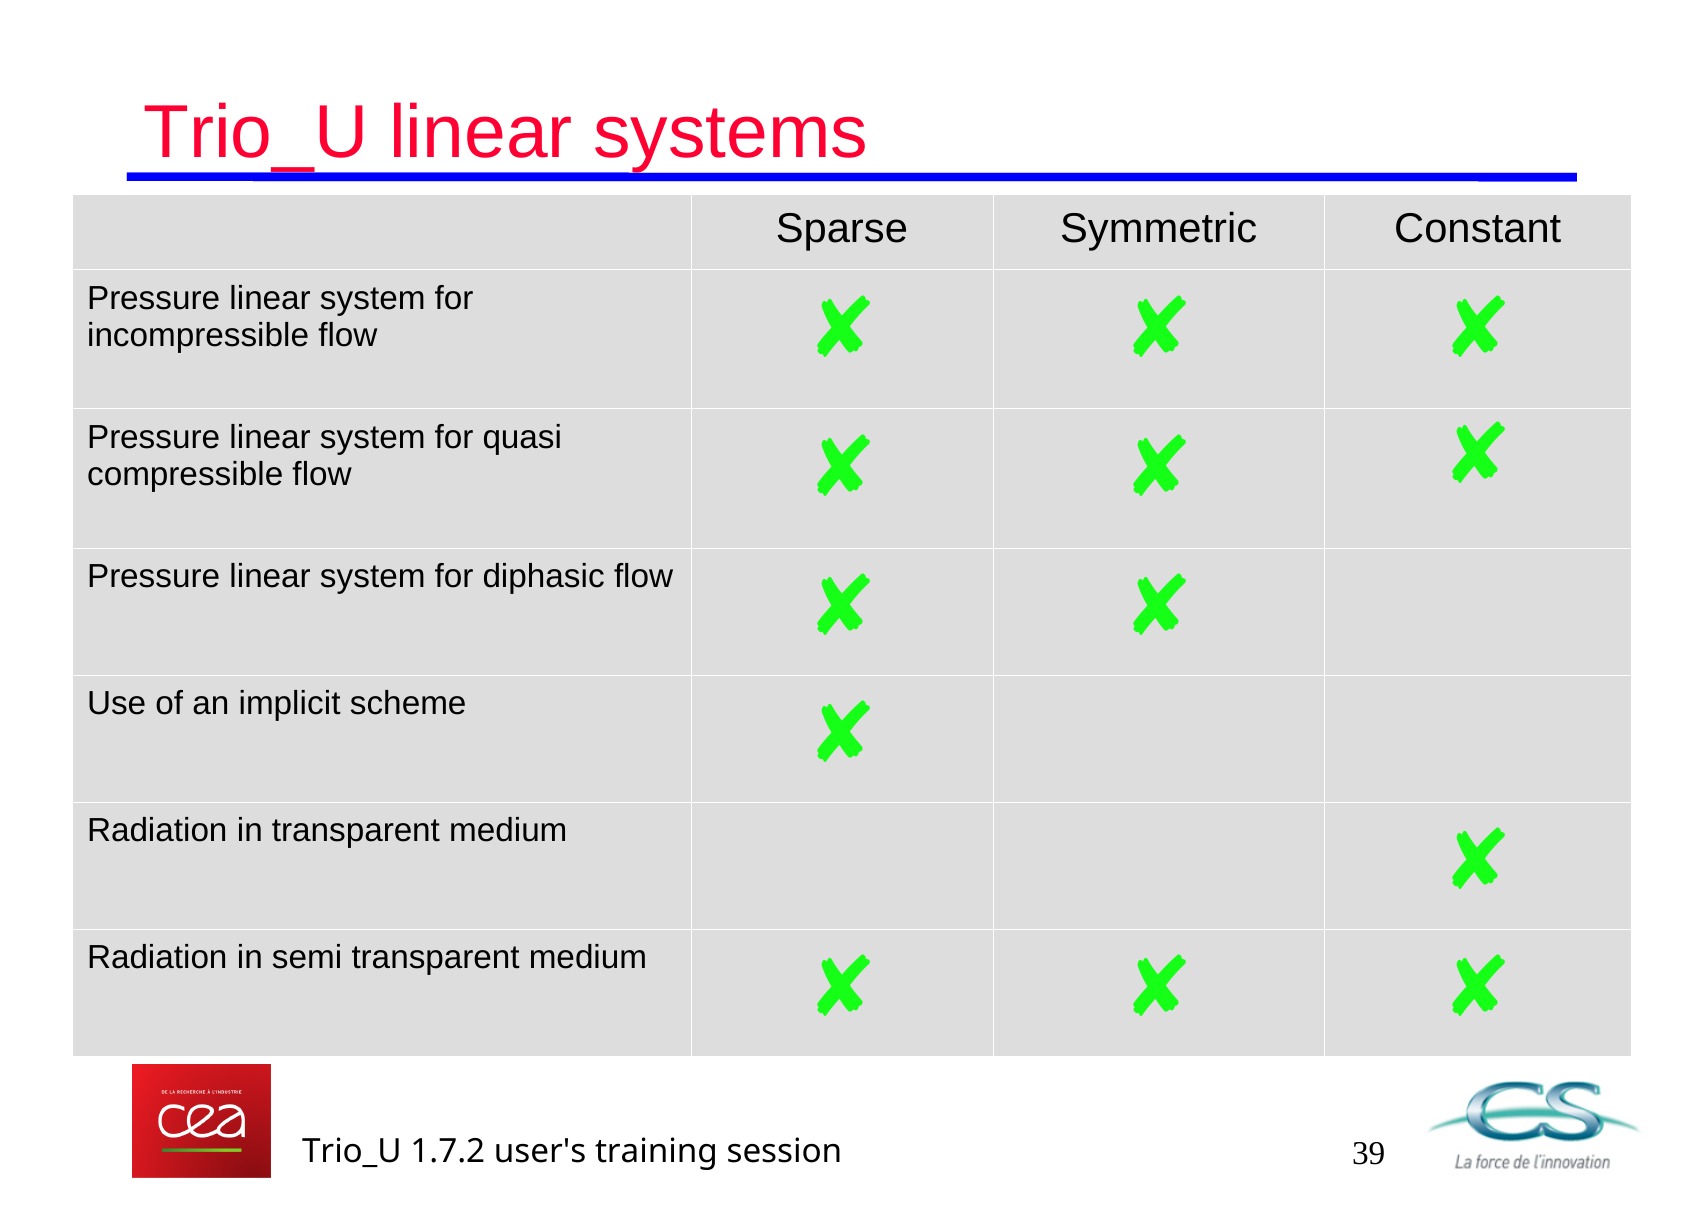

# Trio_U linear systems
| | Sparse | Symmetric | Constant |
| --- | --- | --- | --- |
| Pressure linear system for incompressible flow | ✘ | ✘ | ✘ |
| Pressure linear system for quasi compressible flow | ✘ | ✘ | ✘ |
| Pressure linear system for diphasic flow | ✘ | ✘ | |
| Use of an implicit scheme | ✘ | | |
| Radiation in transparent medium | | | ✘ |
| Radiation in semi transparent medium | ✘ | ✘ | ✘ |
Trio_U 1.7.2 user's training session
39